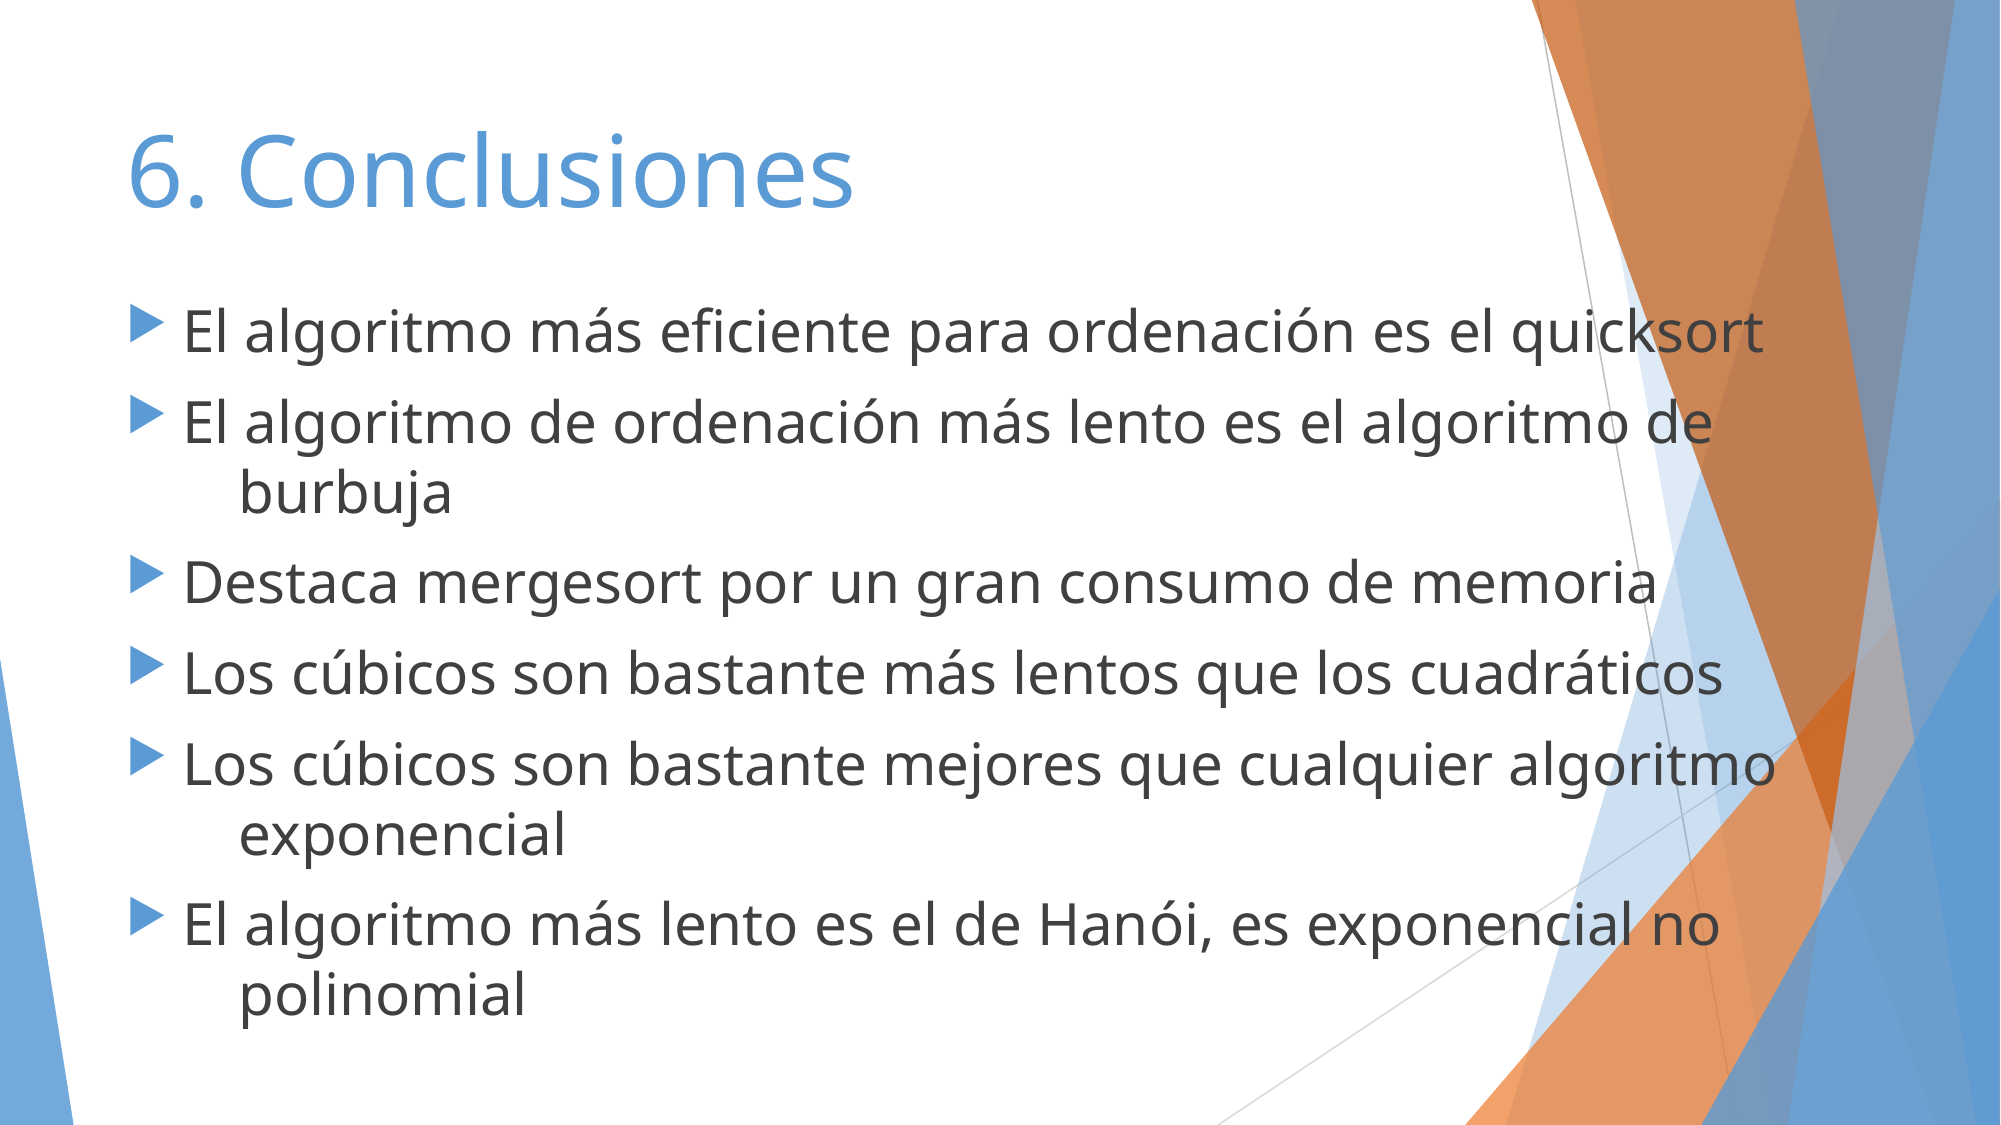

# 6. Conclusiones
El algoritmo más eficiente para ordenación es el quicksort
El algoritmo de ordenación más lento es el algoritmo de burbuja
Destaca mergesort por un gran consumo de memoria
Los cúbicos son bastante más lentos que los cuadráticos
Los cúbicos son bastante mejores que cualquier algoritmo exponencial
El algoritmo más lento es el de Hanói, es exponencial no polinomial